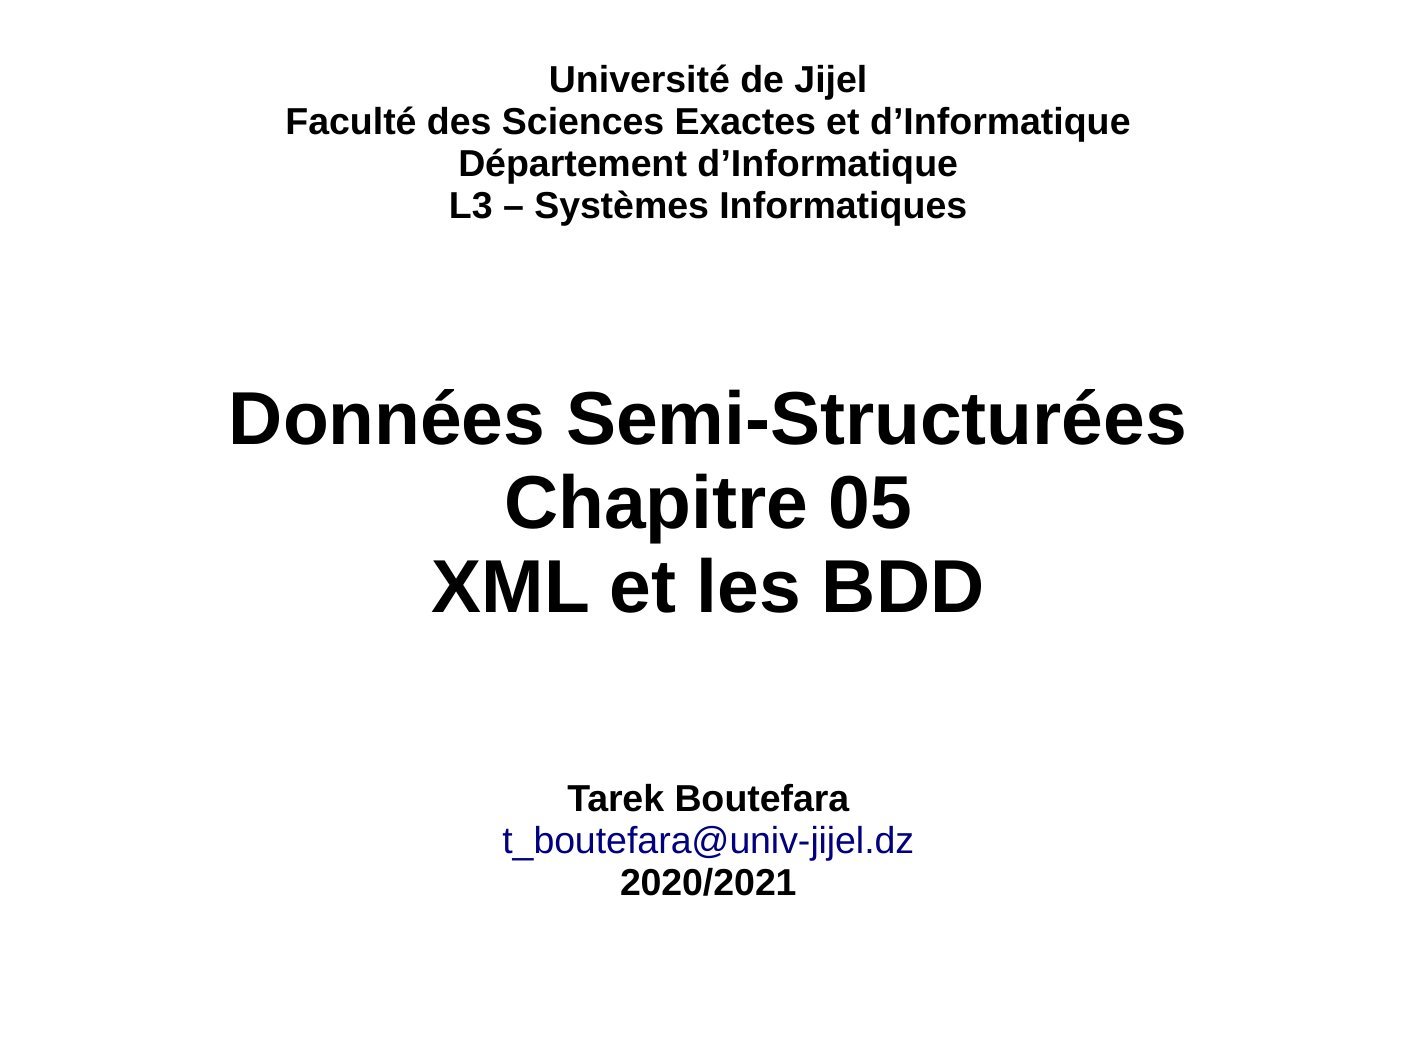

# Université de Jijel
Faculté des Sciences Exactes et d’Informatique
Département d’Informatique
L3 – Systèmes Informatiques
Données Semi-Structurées
Chapitre 05
XML et les BDD
Tarek Boutefara
t_boutefara@univ-jijel.dz
2020/2021